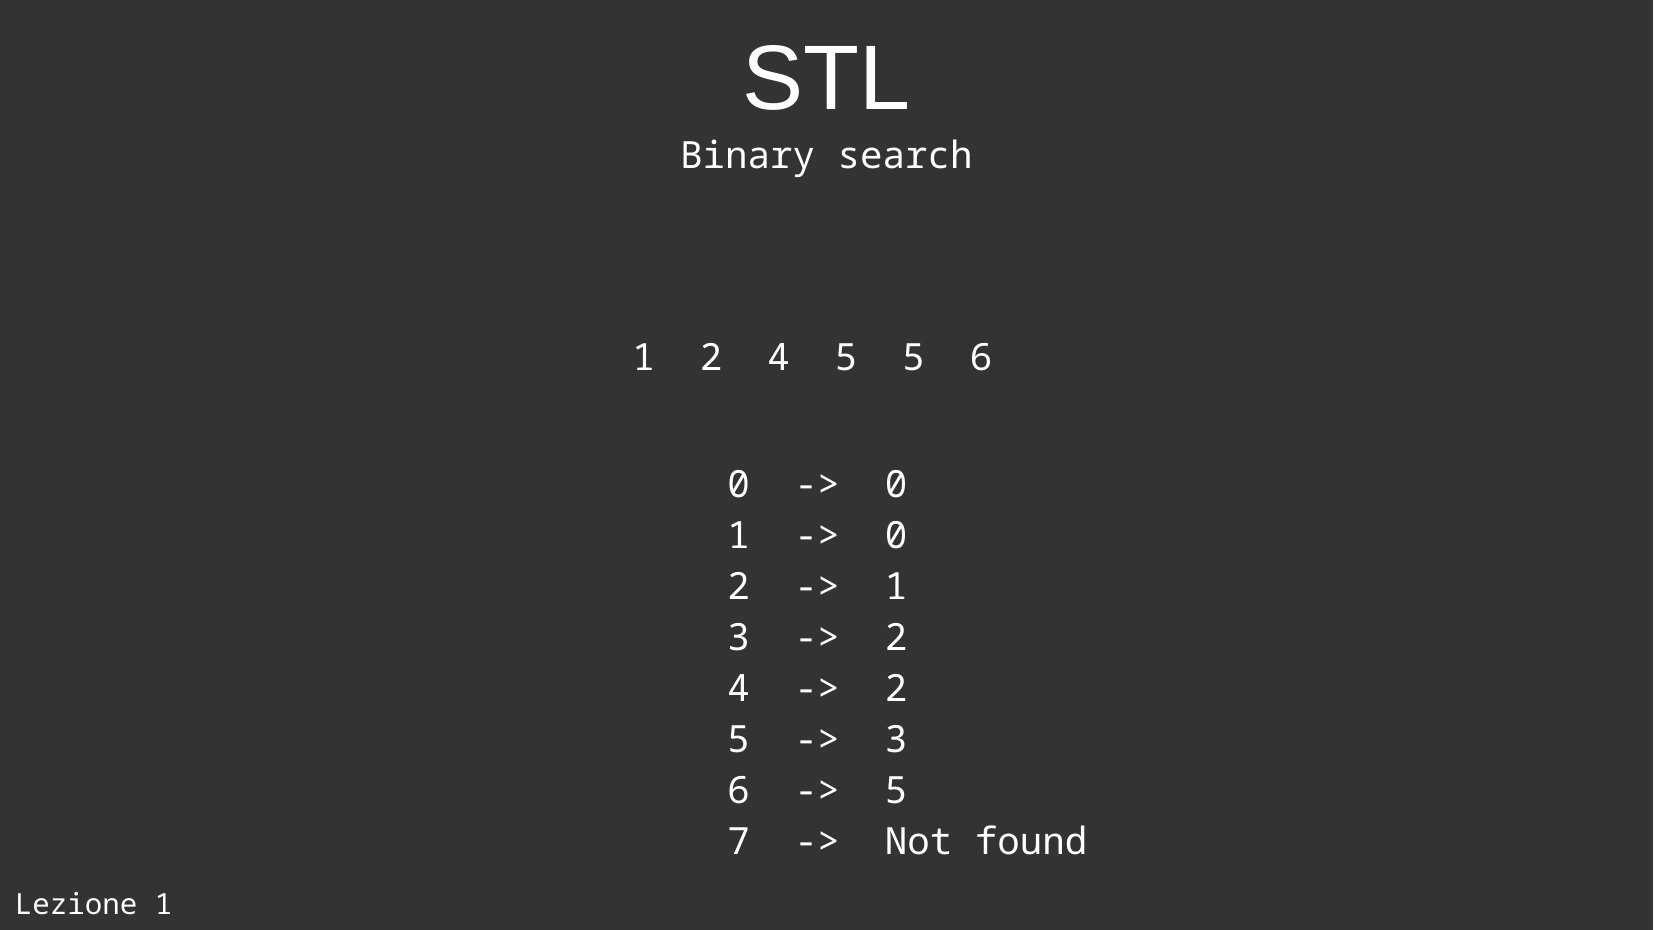

# STL
Binary search
1 2 4 5 5 6
0 -> 0
1 -> 0
2 -> 1
3 -> 2
4 -> 2
5 -> 3
6 -> 5
7 -> Not found
Lezione 1